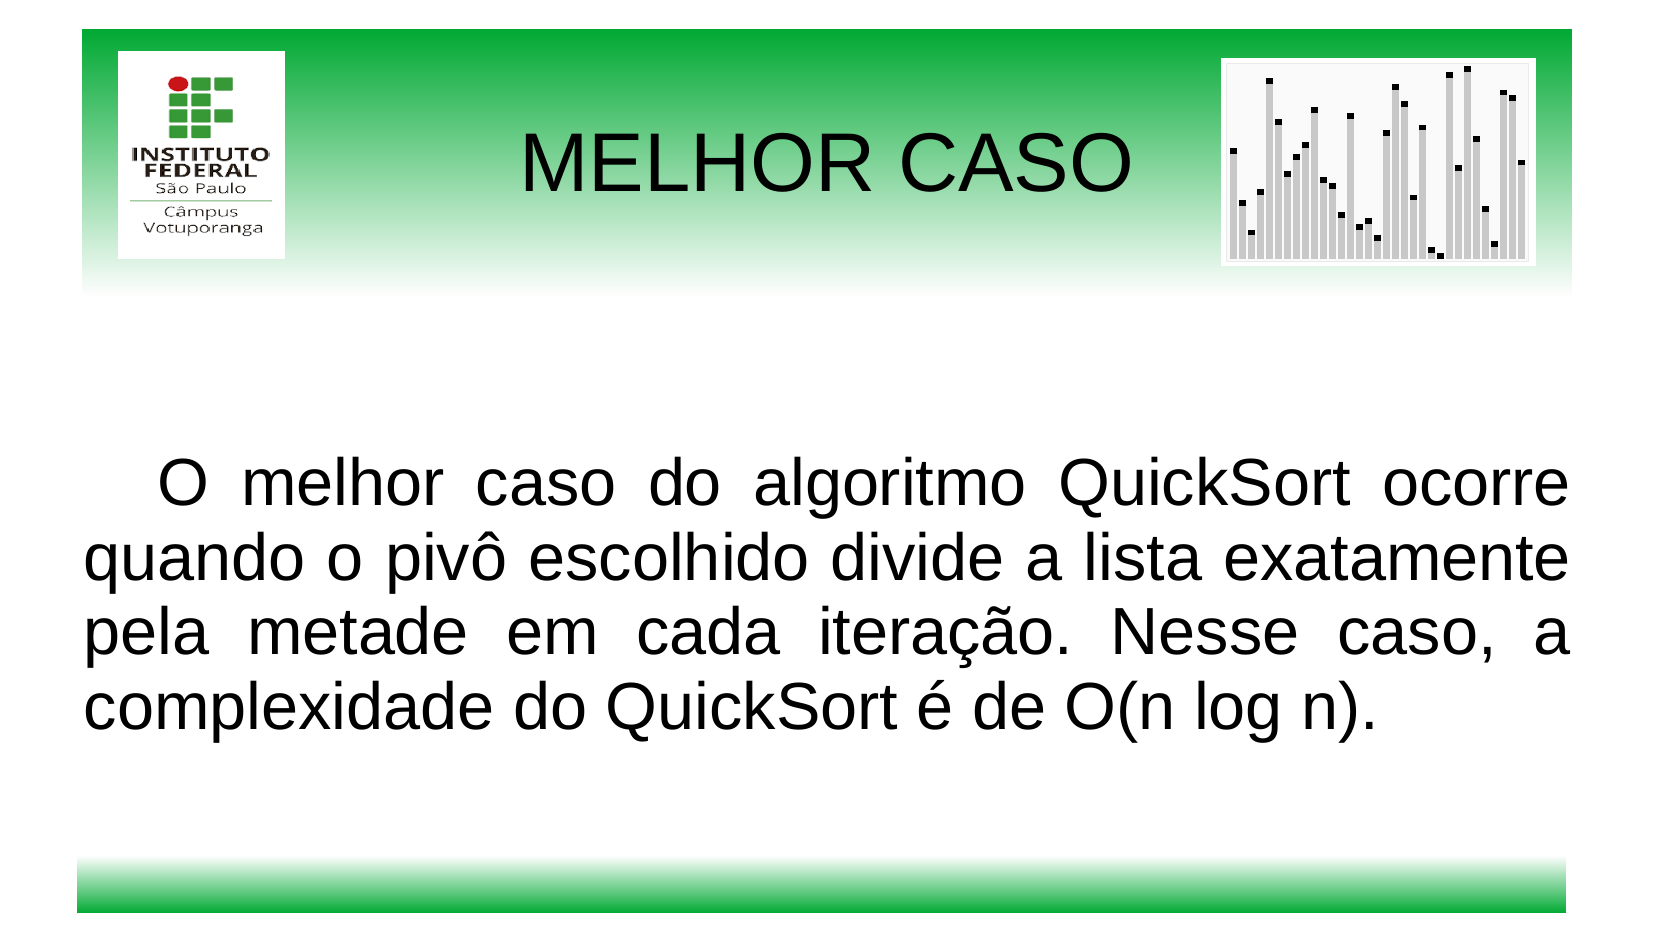

# MELHOR CASO
	O melhor caso do algoritmo QuickSort ocorre quando o pivô escolhido divide a lista exatamente pela metade em cada iteração. Nesse caso, a complexidade do QuickSort é de O(n log n).